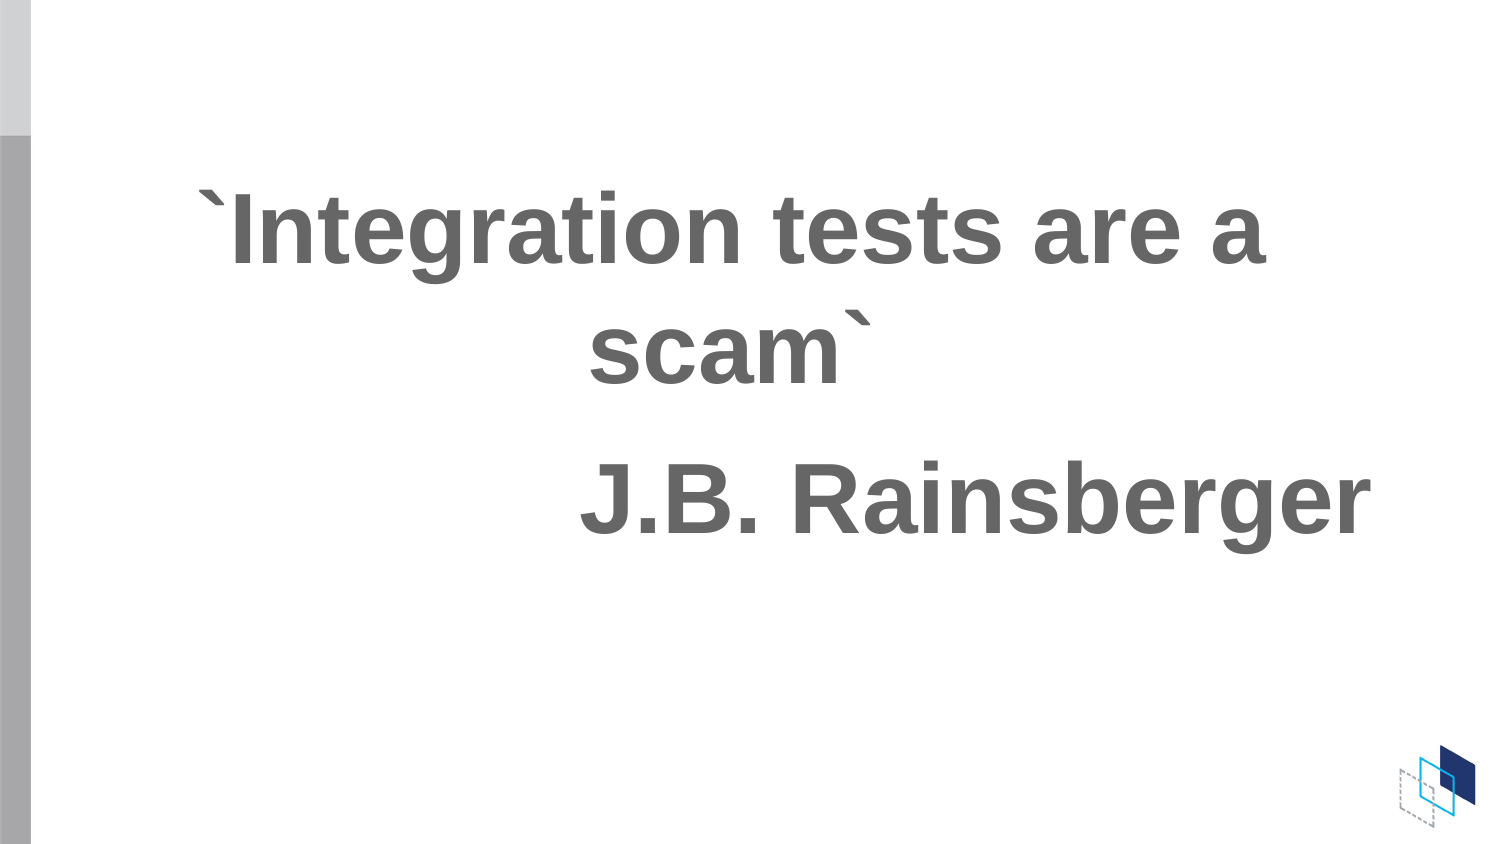

# `Integration tests are a scam`
J.B. Rainsberger